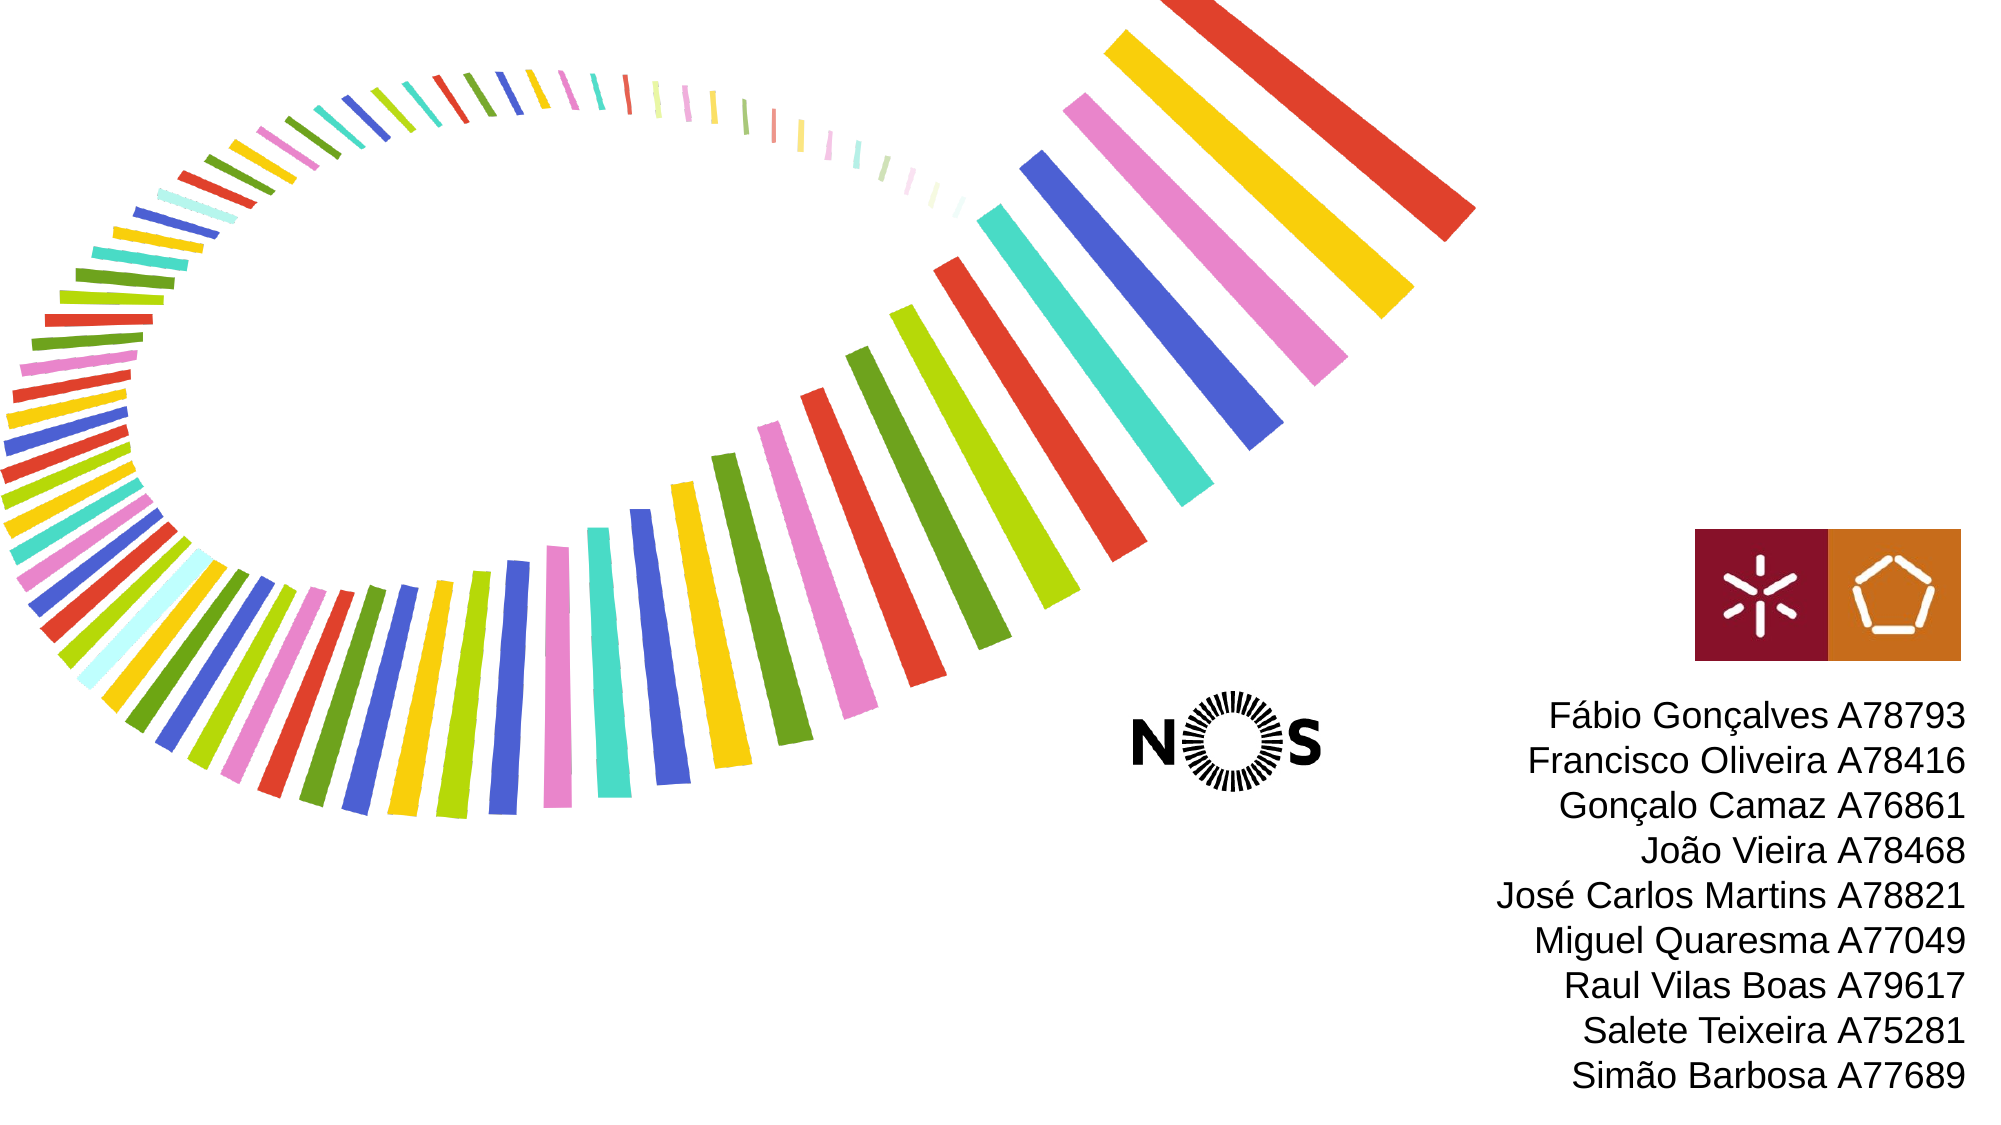

Fábio Gonçalves A78793
Francisco Oliveira A78416
Gonçalo Camaz A76861
João Vieira A78468
José Carlos Martins A78821
Miguel Quaresma A77049
Raul Vilas Boas A79617
Salete Teixeira A75281
Simão Barbosa A77689